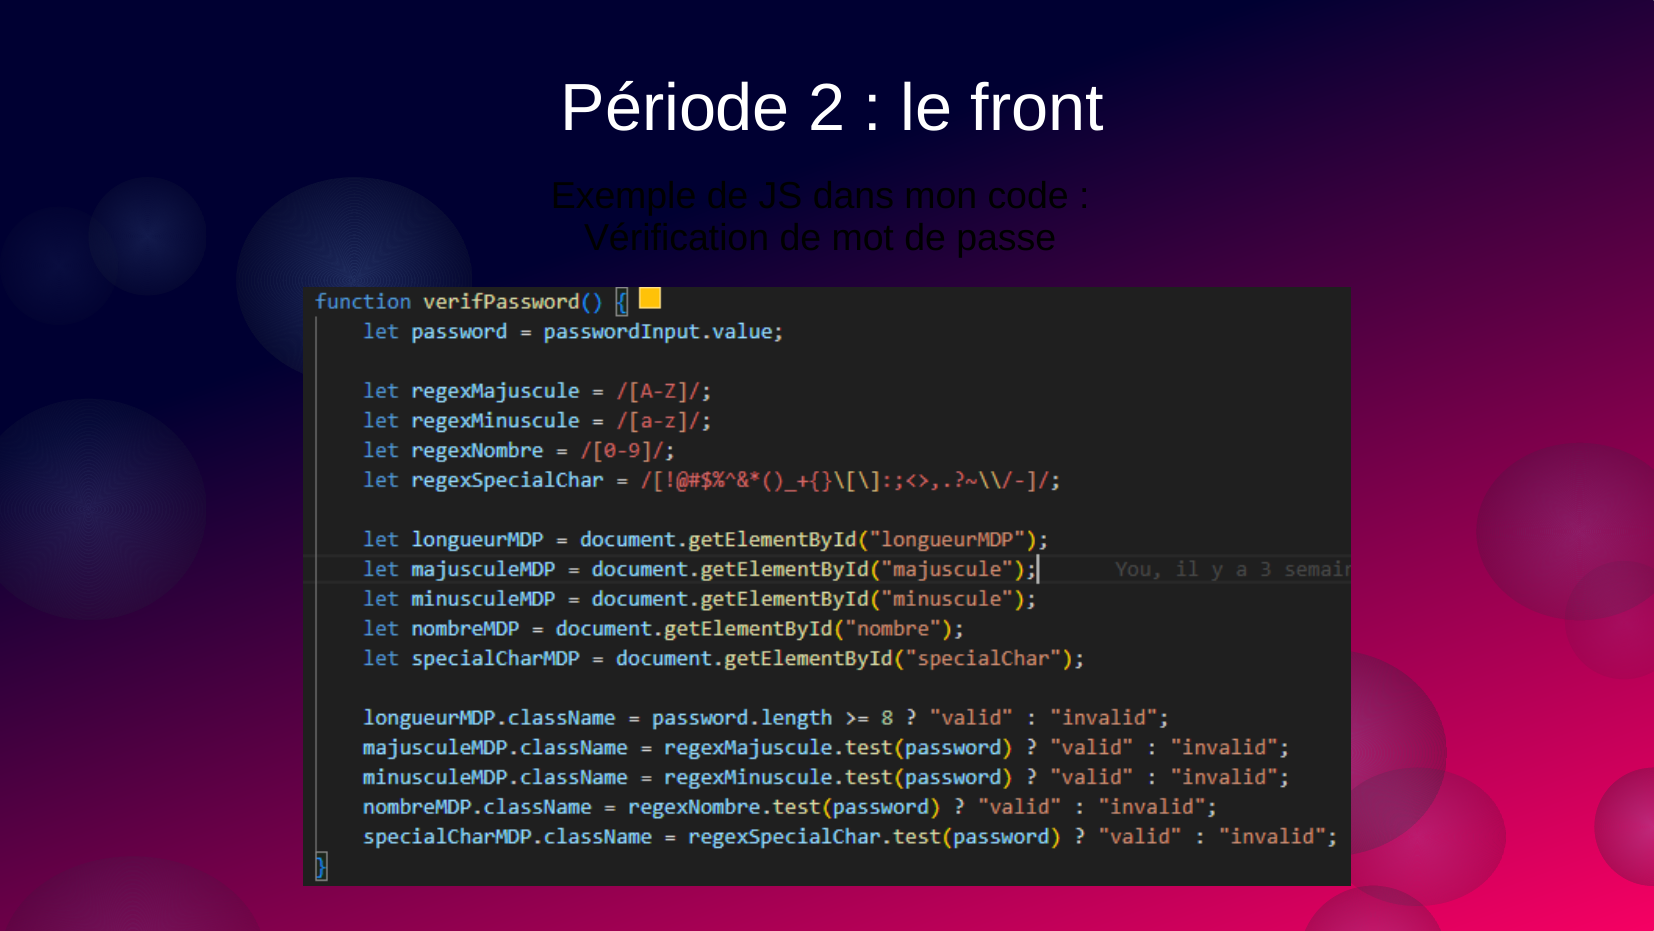

# Période 2 : le front
Exemple de JS dans mon code :
Vérification de mot de passe